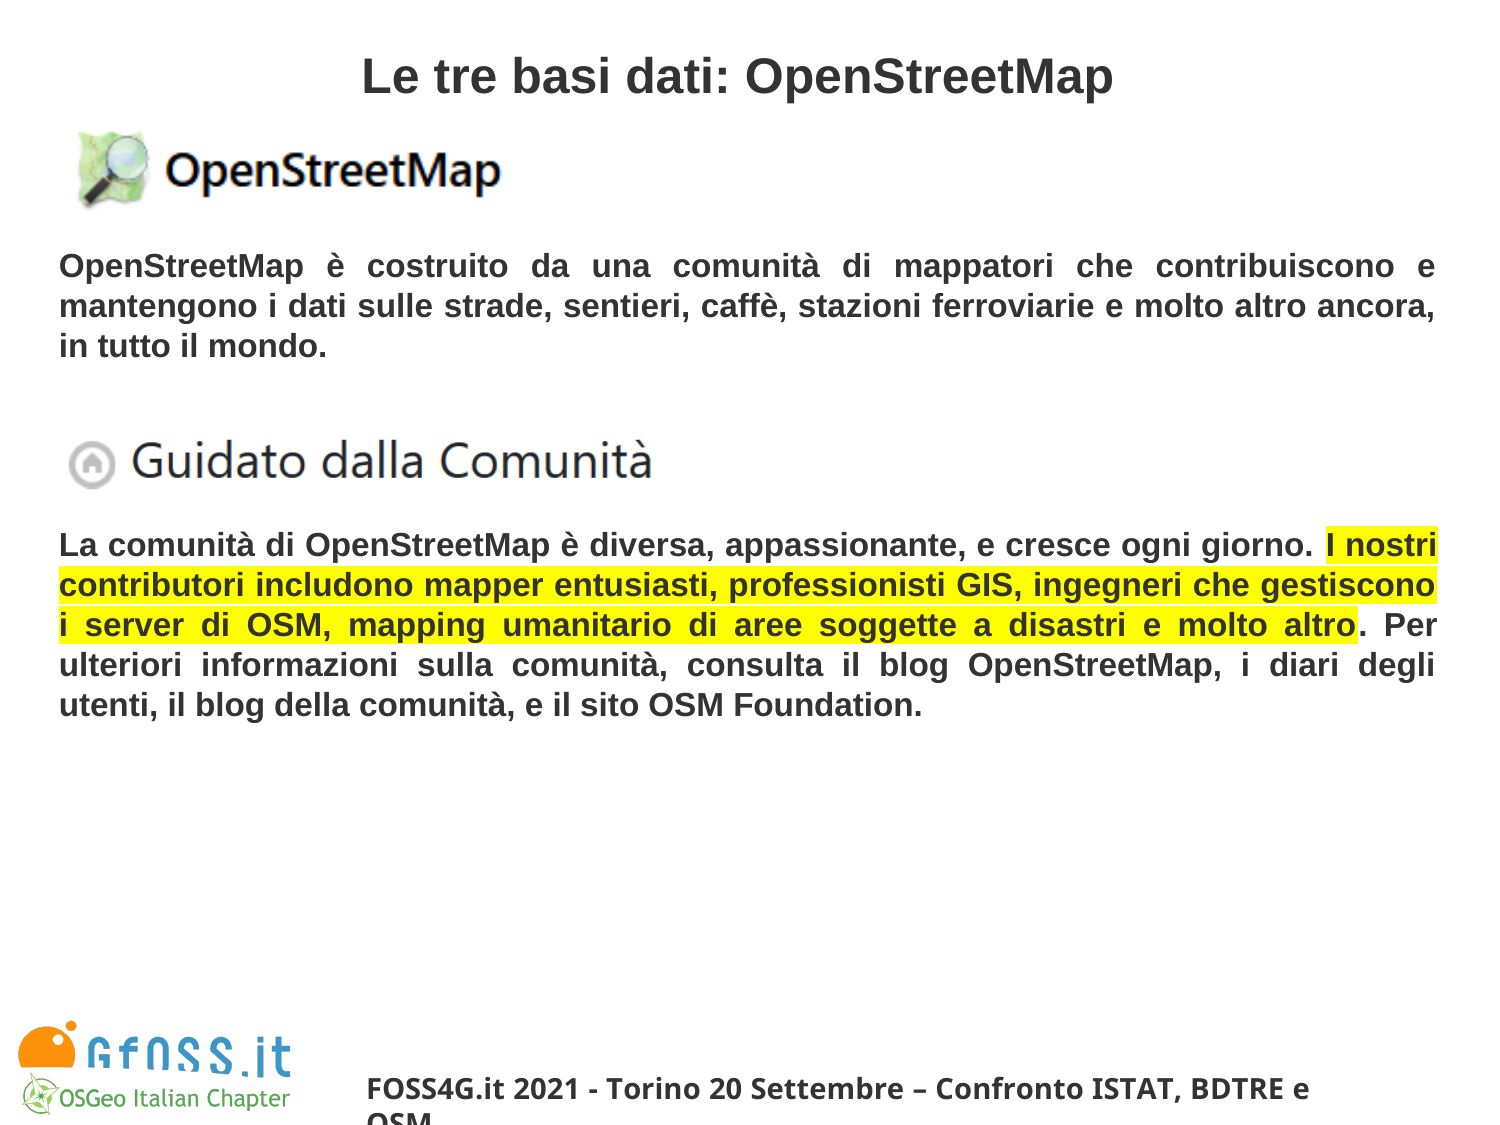

Le tre basi dati: OpenStreetMap
OpenStreetMap è costruito da una comunità di mappatori che contribuiscono e mantengono i dati sulle strade, sentieri, caffè, stazioni ferroviarie e molto altro ancora, in tutto il mondo.
La comunità di OpenStreetMap è diversa, appassionante, e cresce ogni giorno. I nostri contributori includono mapper entusiasti, professionisti GIS, ingegneri che gestiscono i server di OSM, mapping umanitario di aree soggette a disastri e molto altro. Per ulteriori informazioni sulla comunità, consulta il blog OpenStreetMap, i diari degli utenti, il blog della comunità, e il sito OSM Foundation.